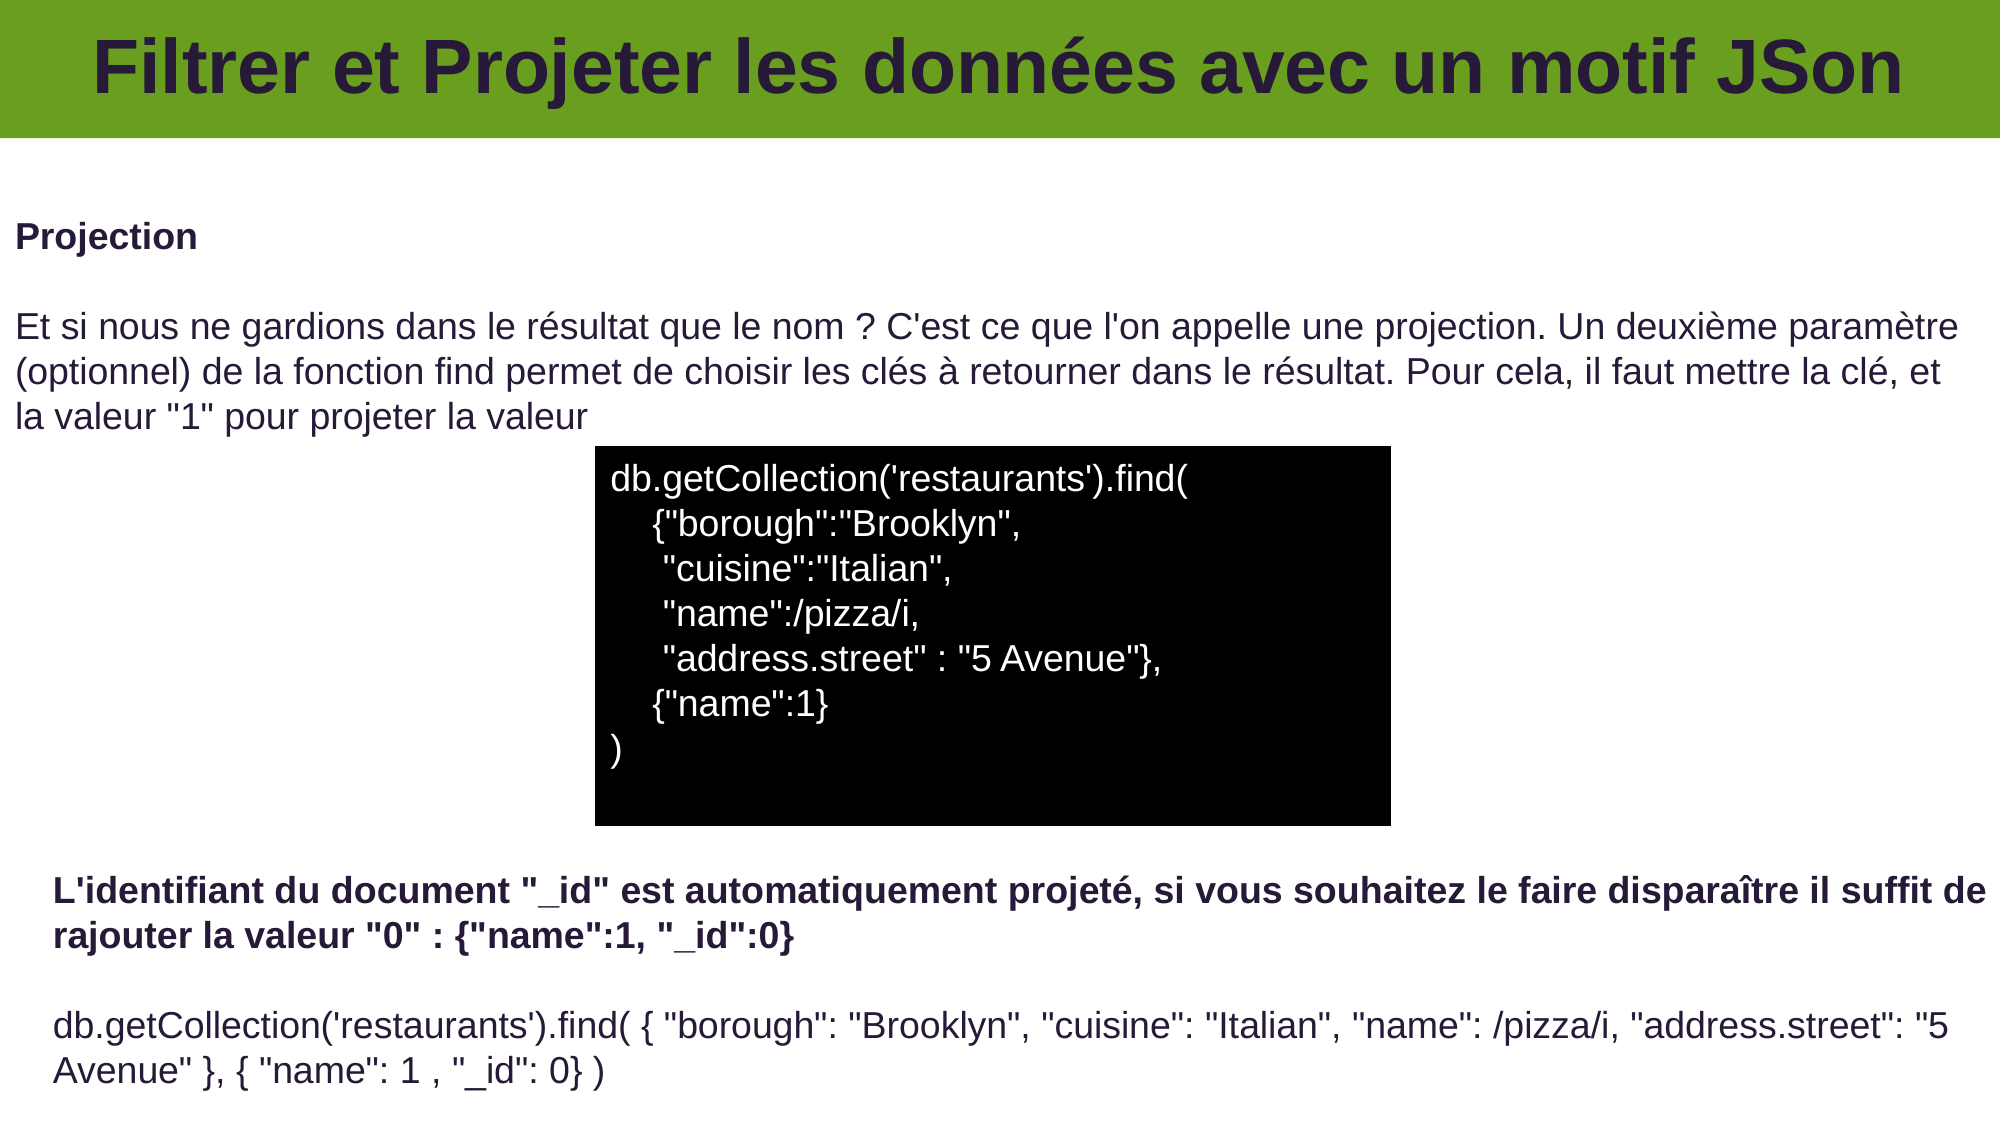

Filtrer et Projeter les données avec un motif JSon
Projection
Et si nous ne gardions dans le résultat que le nom ? C'est ce que l'on appelle une projection. Un deuxième paramètre (optionnel) de la fonction find permet de choisir les clés à retourner dans le résultat. Pour cela, il faut mettre la clé, et la valeur "1" pour projeter la valeur
db.getCollection('restaurants').find(
 {"borough":"Brooklyn",
 "cuisine":"Italian",
 "name":/pizza/i,
 "address.street" : "5 Avenue"},
 {"name":1}
)
L'identifiant du document "_id" est automatiquement projeté, si vous souhaitez le faire disparaître il suffit de rajouter la valeur "0" : {"name":1, "_id":0}
db.getCollection('restaurants').find( { "borough": "Brooklyn", "cuisine": "Italian", "name": /pizza/i, "address.street": "5 Avenue" }, { "name": 1 , "_id": 0} )